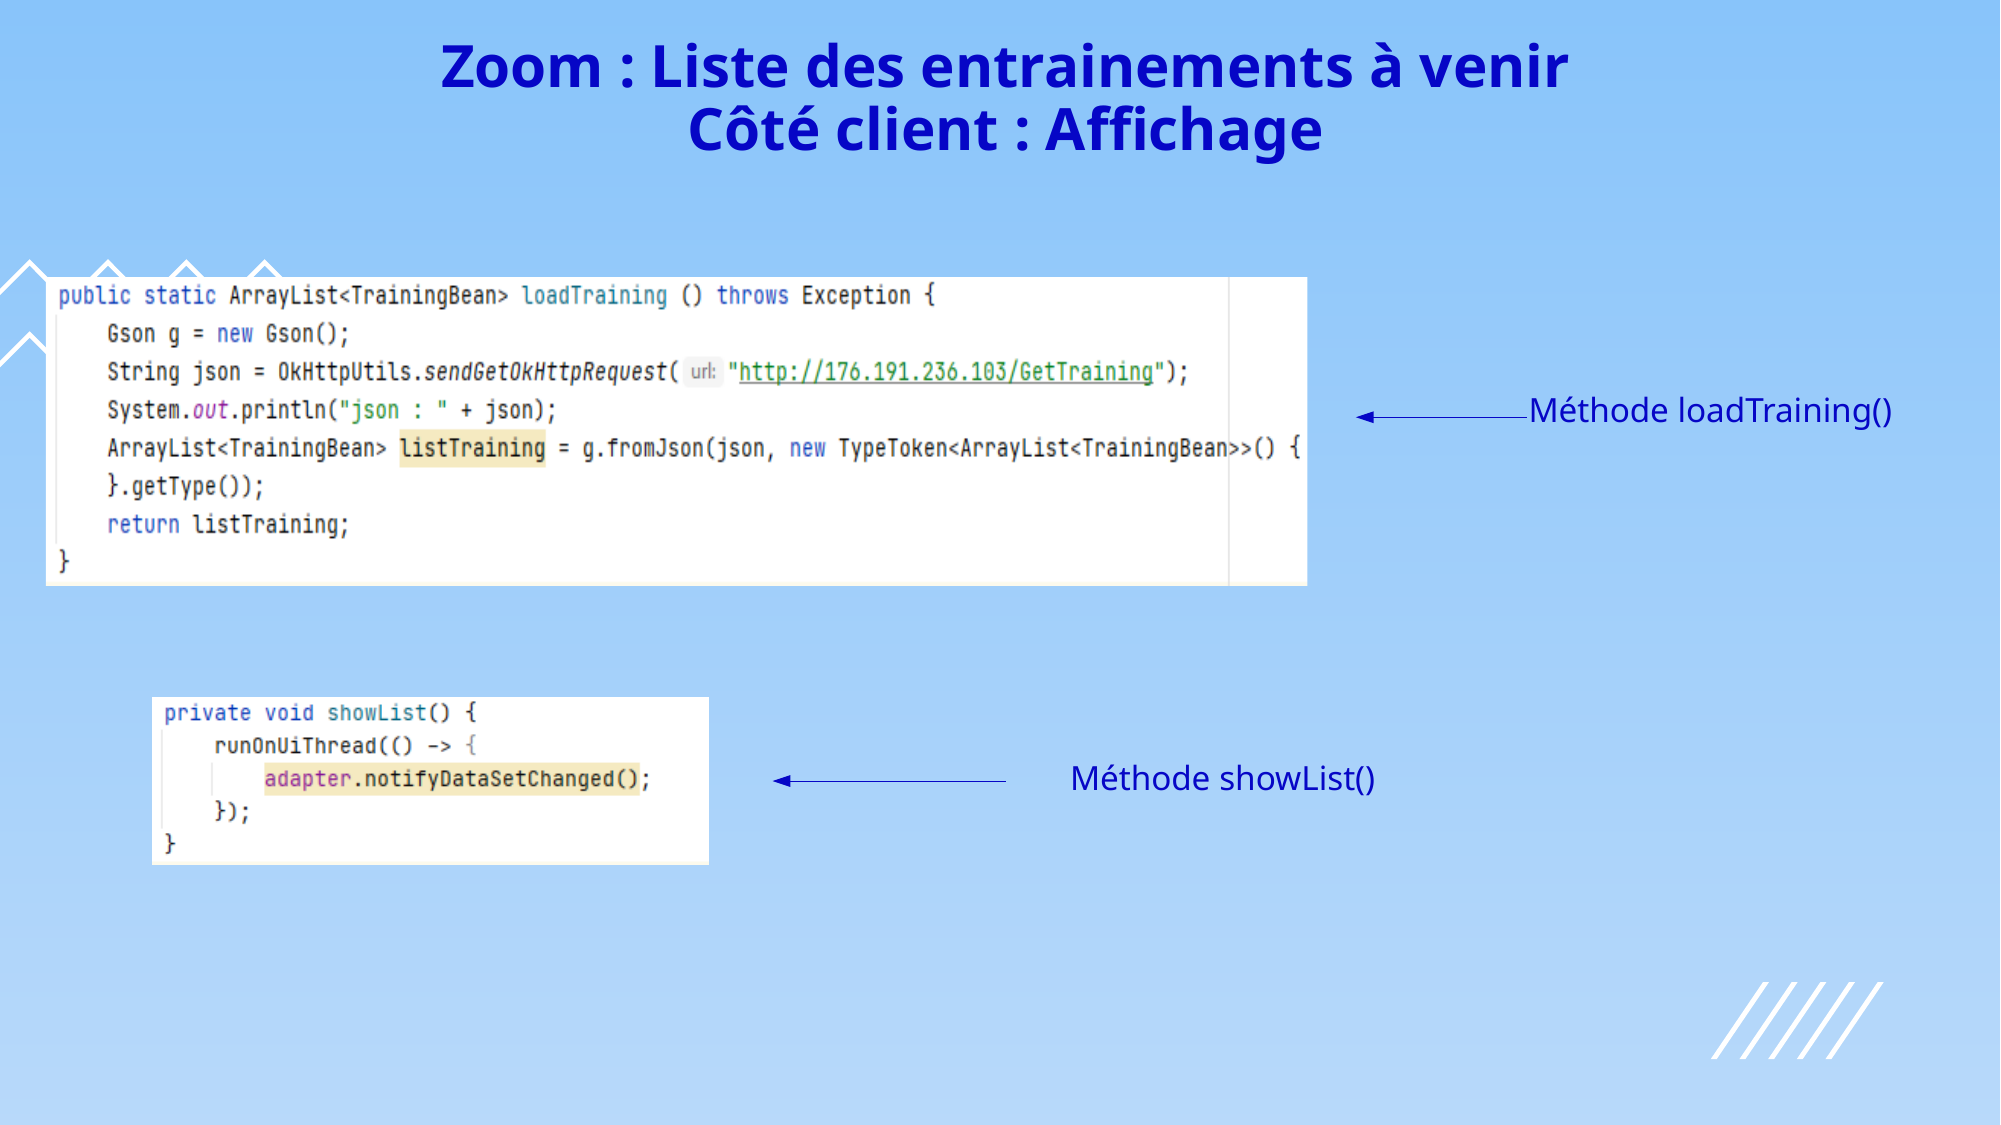

Zoom : Liste des entrainements à venir
Côté client : Affichage
Méthode loadTraining()
Méthode showList()